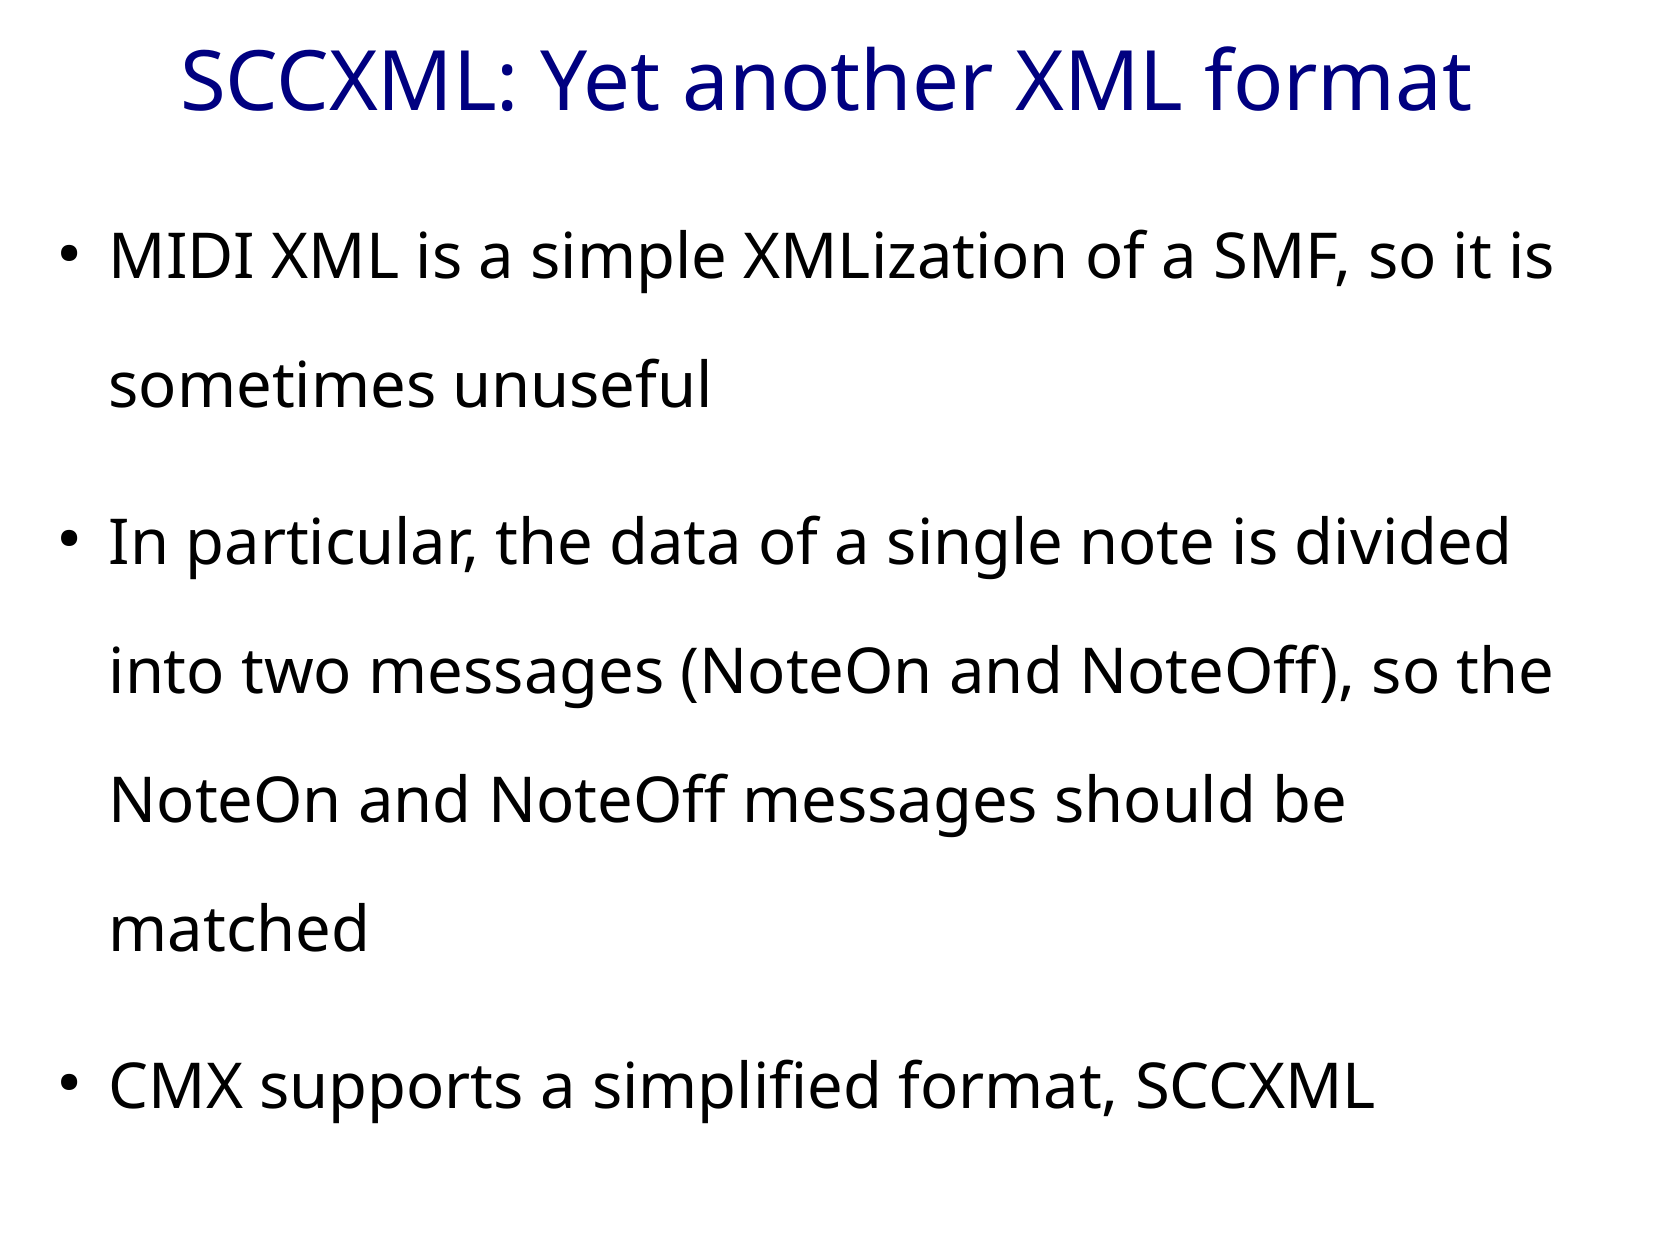

# SCCXML: Yet another XML format
MIDI XML is a simple XMLization of a SMF, so it is sometimes unuseful
In particular, the data of a single note is divided into two messages (NoteOn and NoteOff), so the NoteOn and NoteOff messages should be matched
CMX supports a simplified format, SCCXML